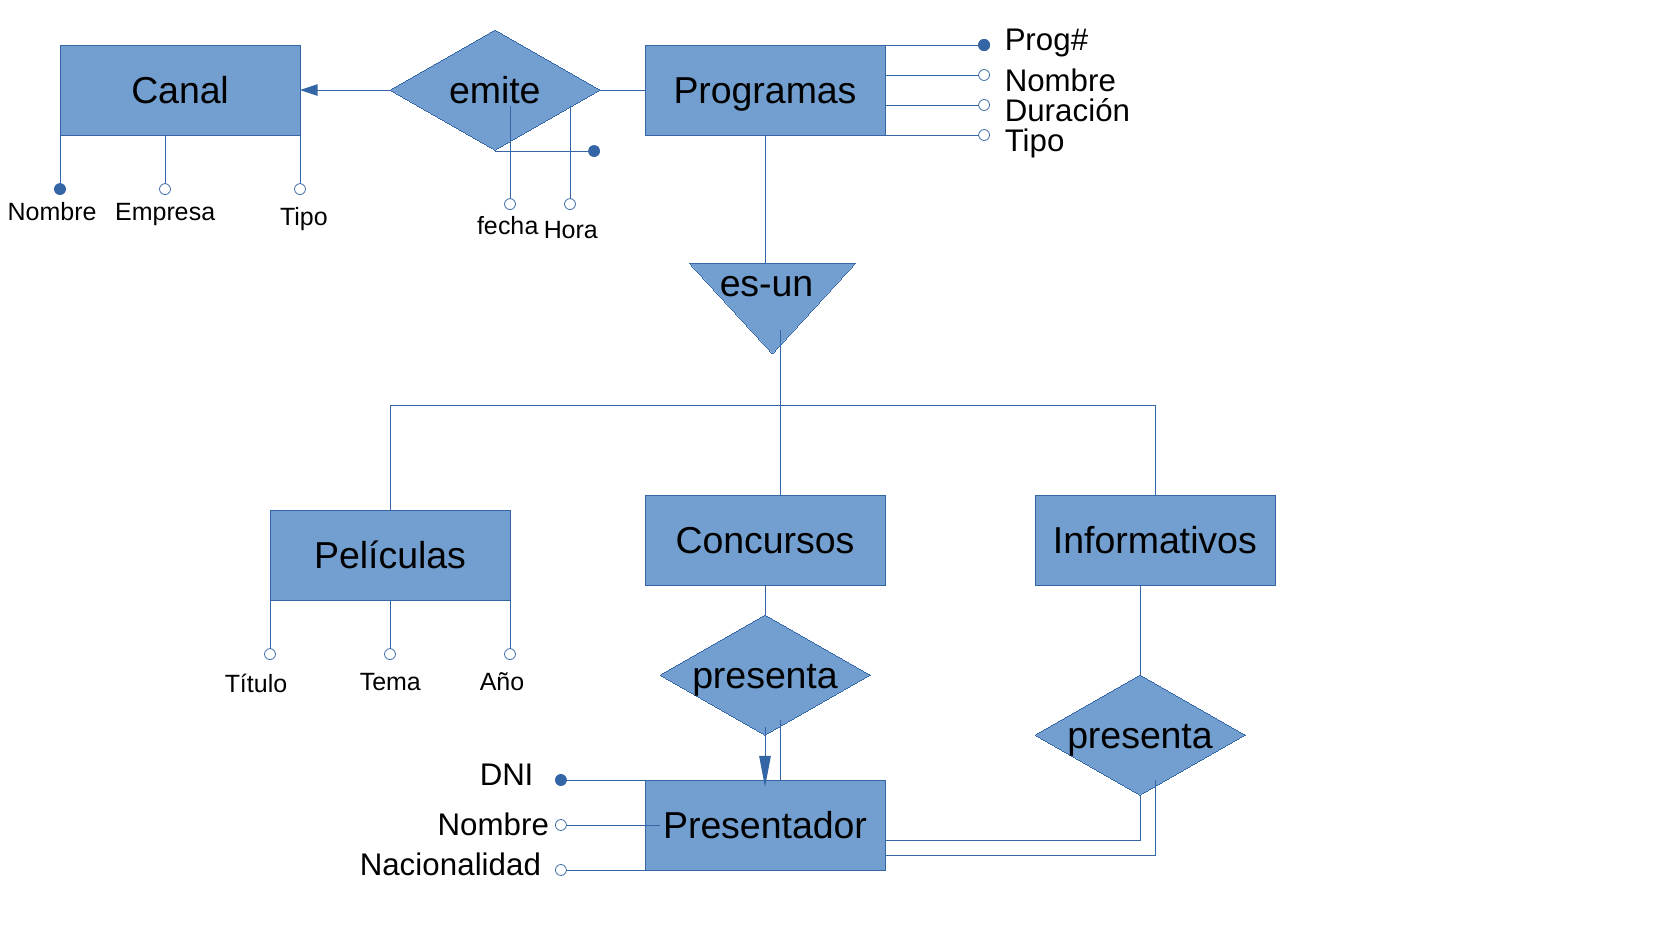

Prog#
emite
Canal
Programas
Nombre
Duración
Tipo
Nombre
Empresa
Tipo
fecha
Hora
es-un
Concursos
Informativos
Películas
presenta
Tema
Año
Título
presenta
DNI
Presentador
Nombre
Nacionalidad